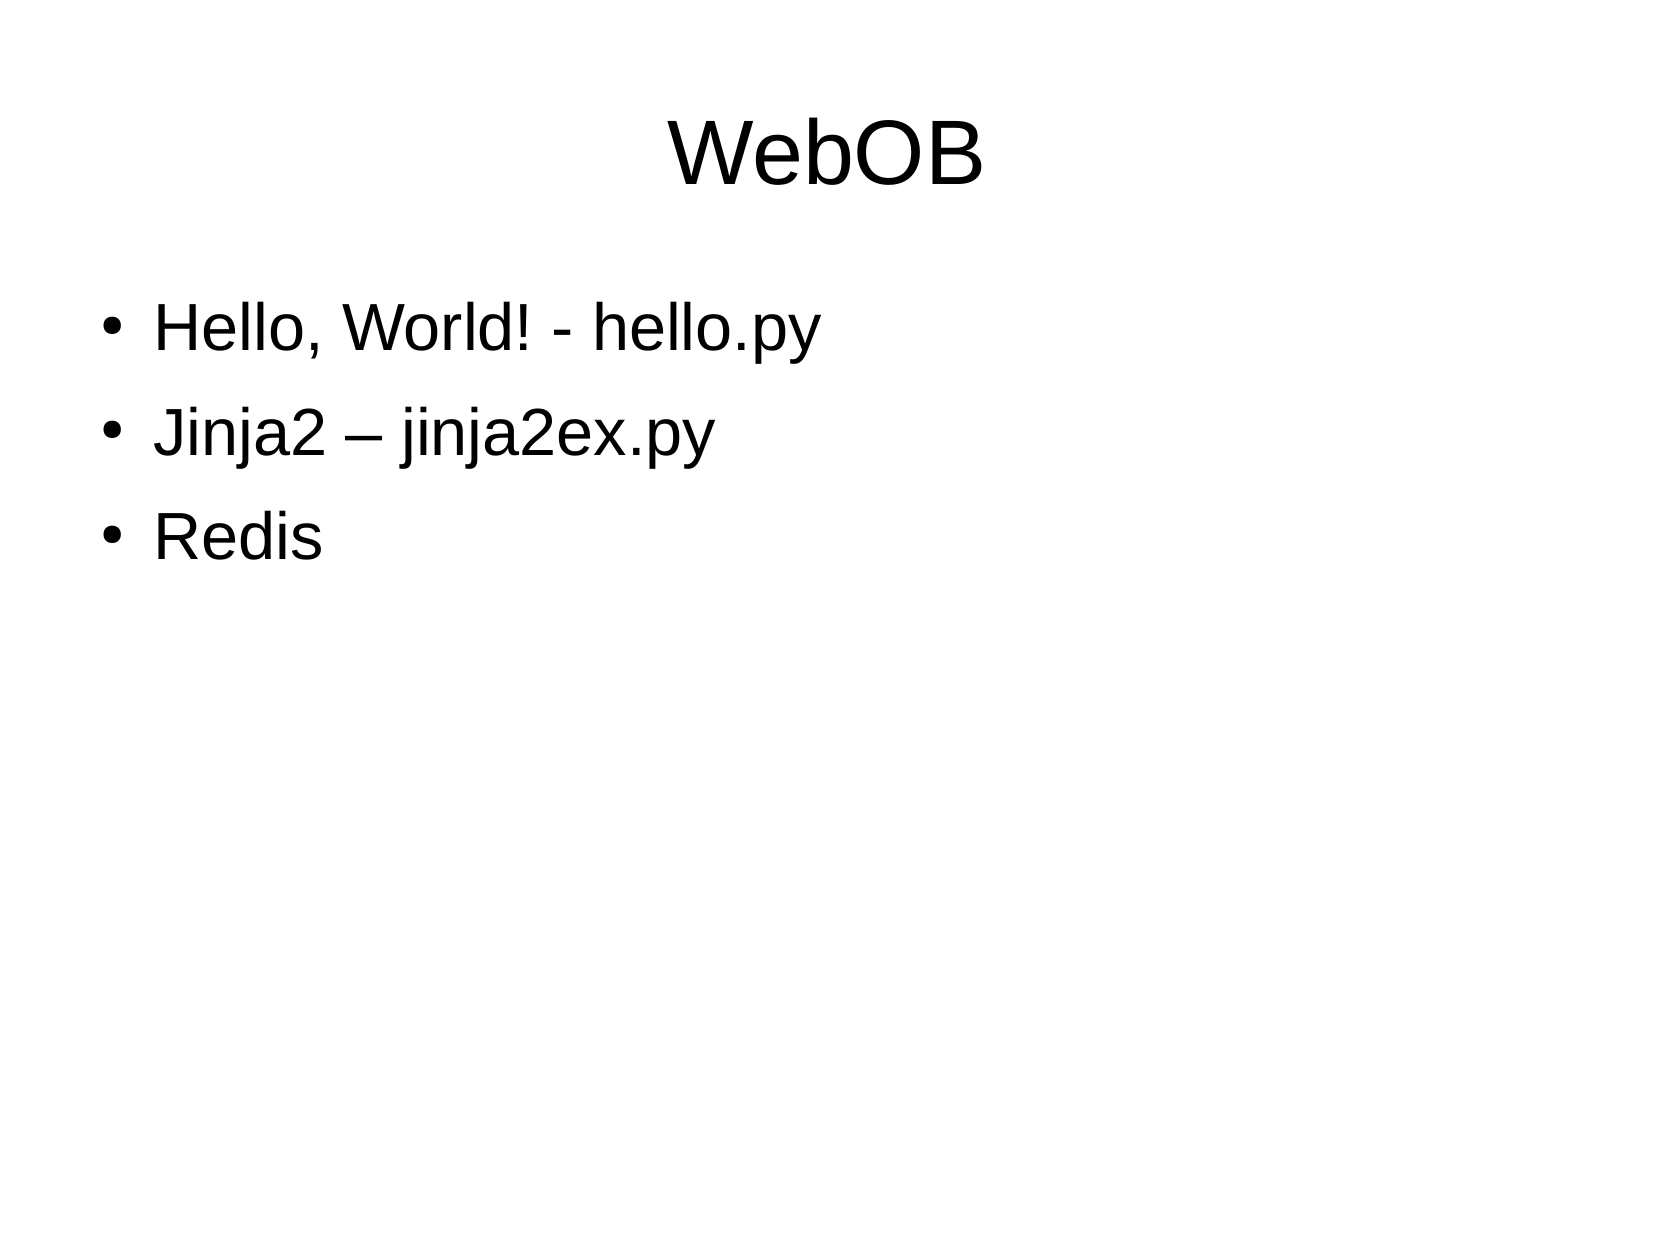

# WebOB
Hello, World! - hello.py
Jinja2 – jinja2ex.py
Redis